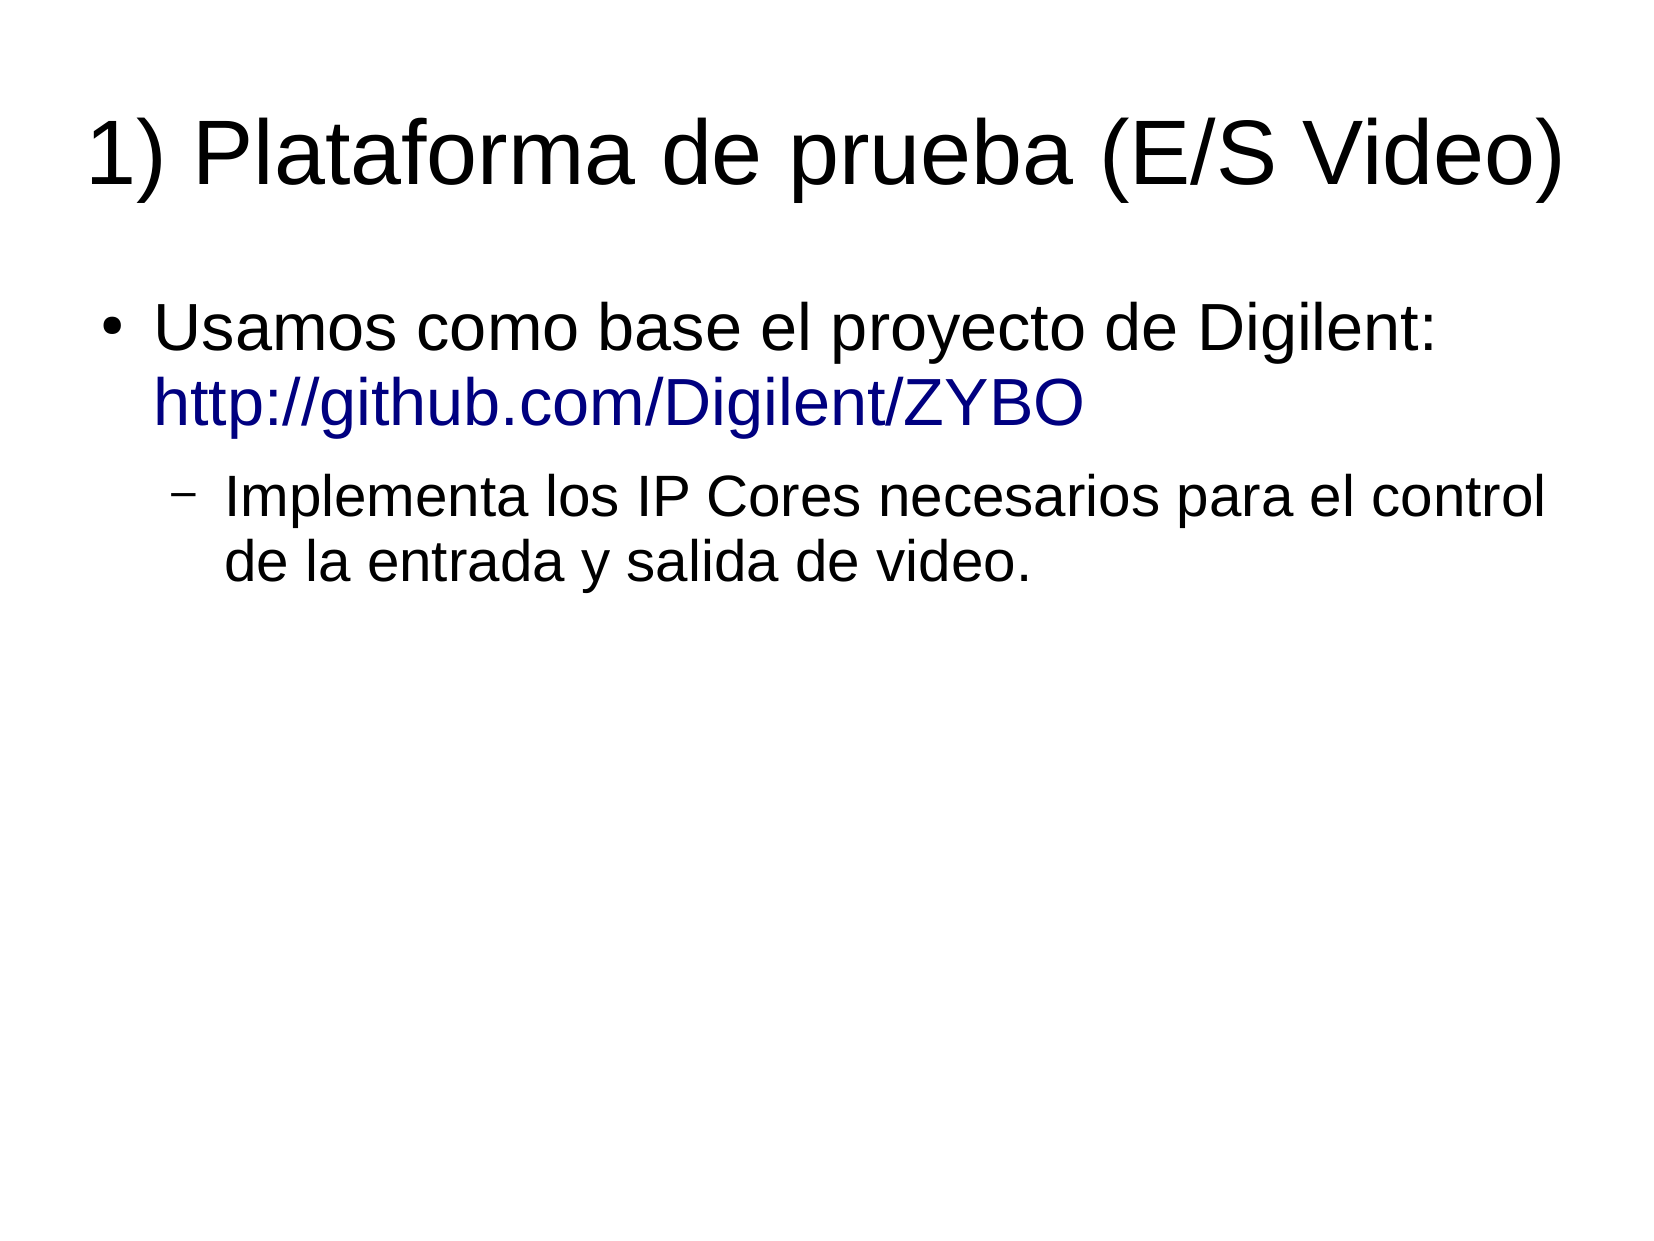

# 1) Plataforma de prueba (E/S Video)
Usamos como base el proyecto de Digilent:http://github.com/Digilent/ZYBO
Implementa los IP Cores necesarios para el control de la entrada y salida de video.